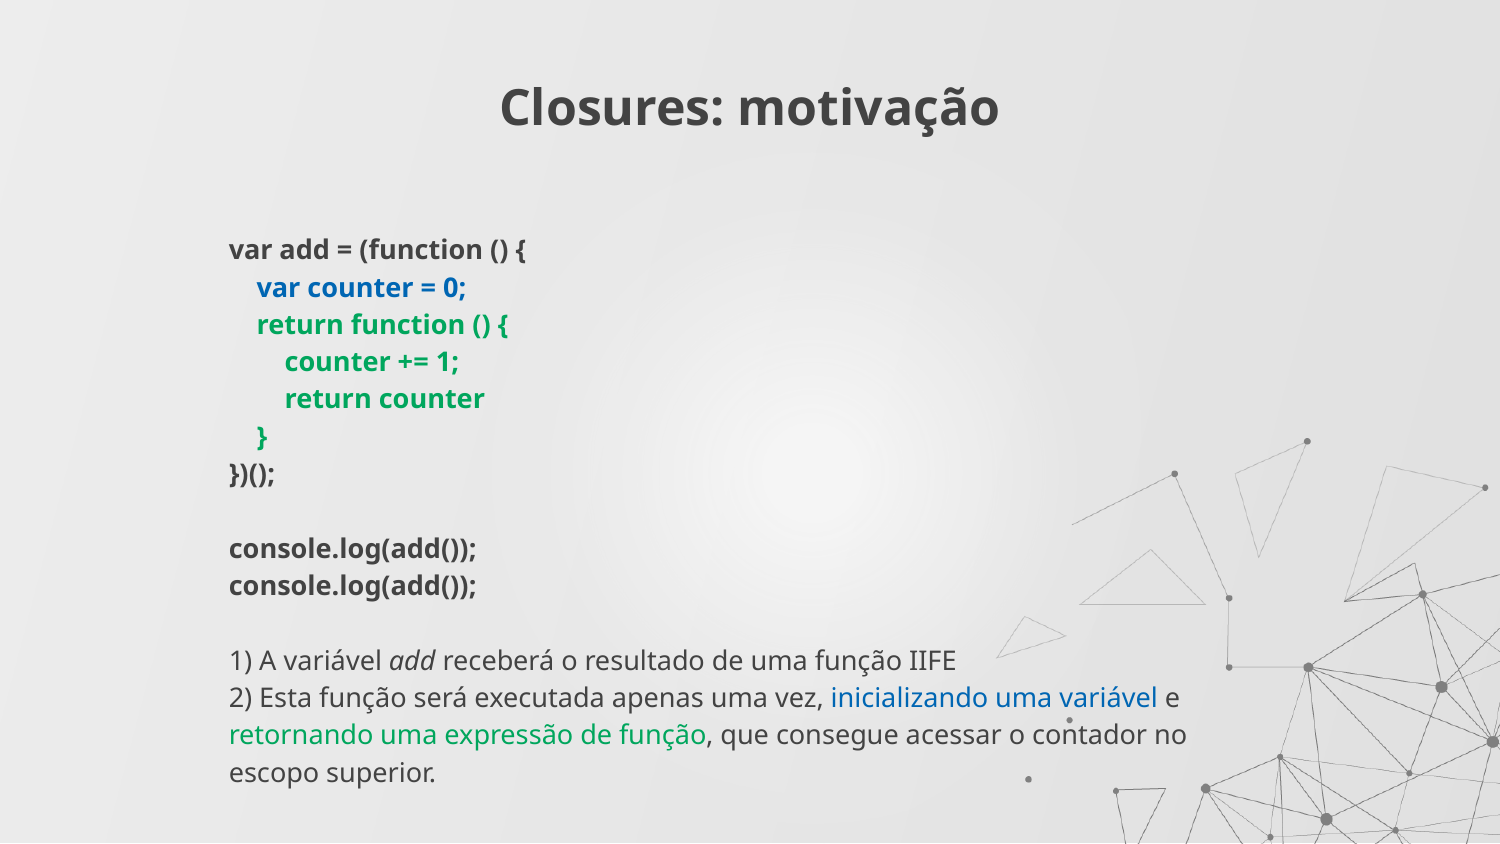

Closures: motivação
# var add = (function () {
 var counter = 0;
 return function () {
 counter += 1;
 return counter
 }
})();
console.log(add());
console.log(add());
1) A variável add receberá o resultado de uma função IIFE
2) Esta função será executada apenas uma vez, inicializando uma variável e retornando uma expressão de função, que consegue acessar o contador no escopo superior.